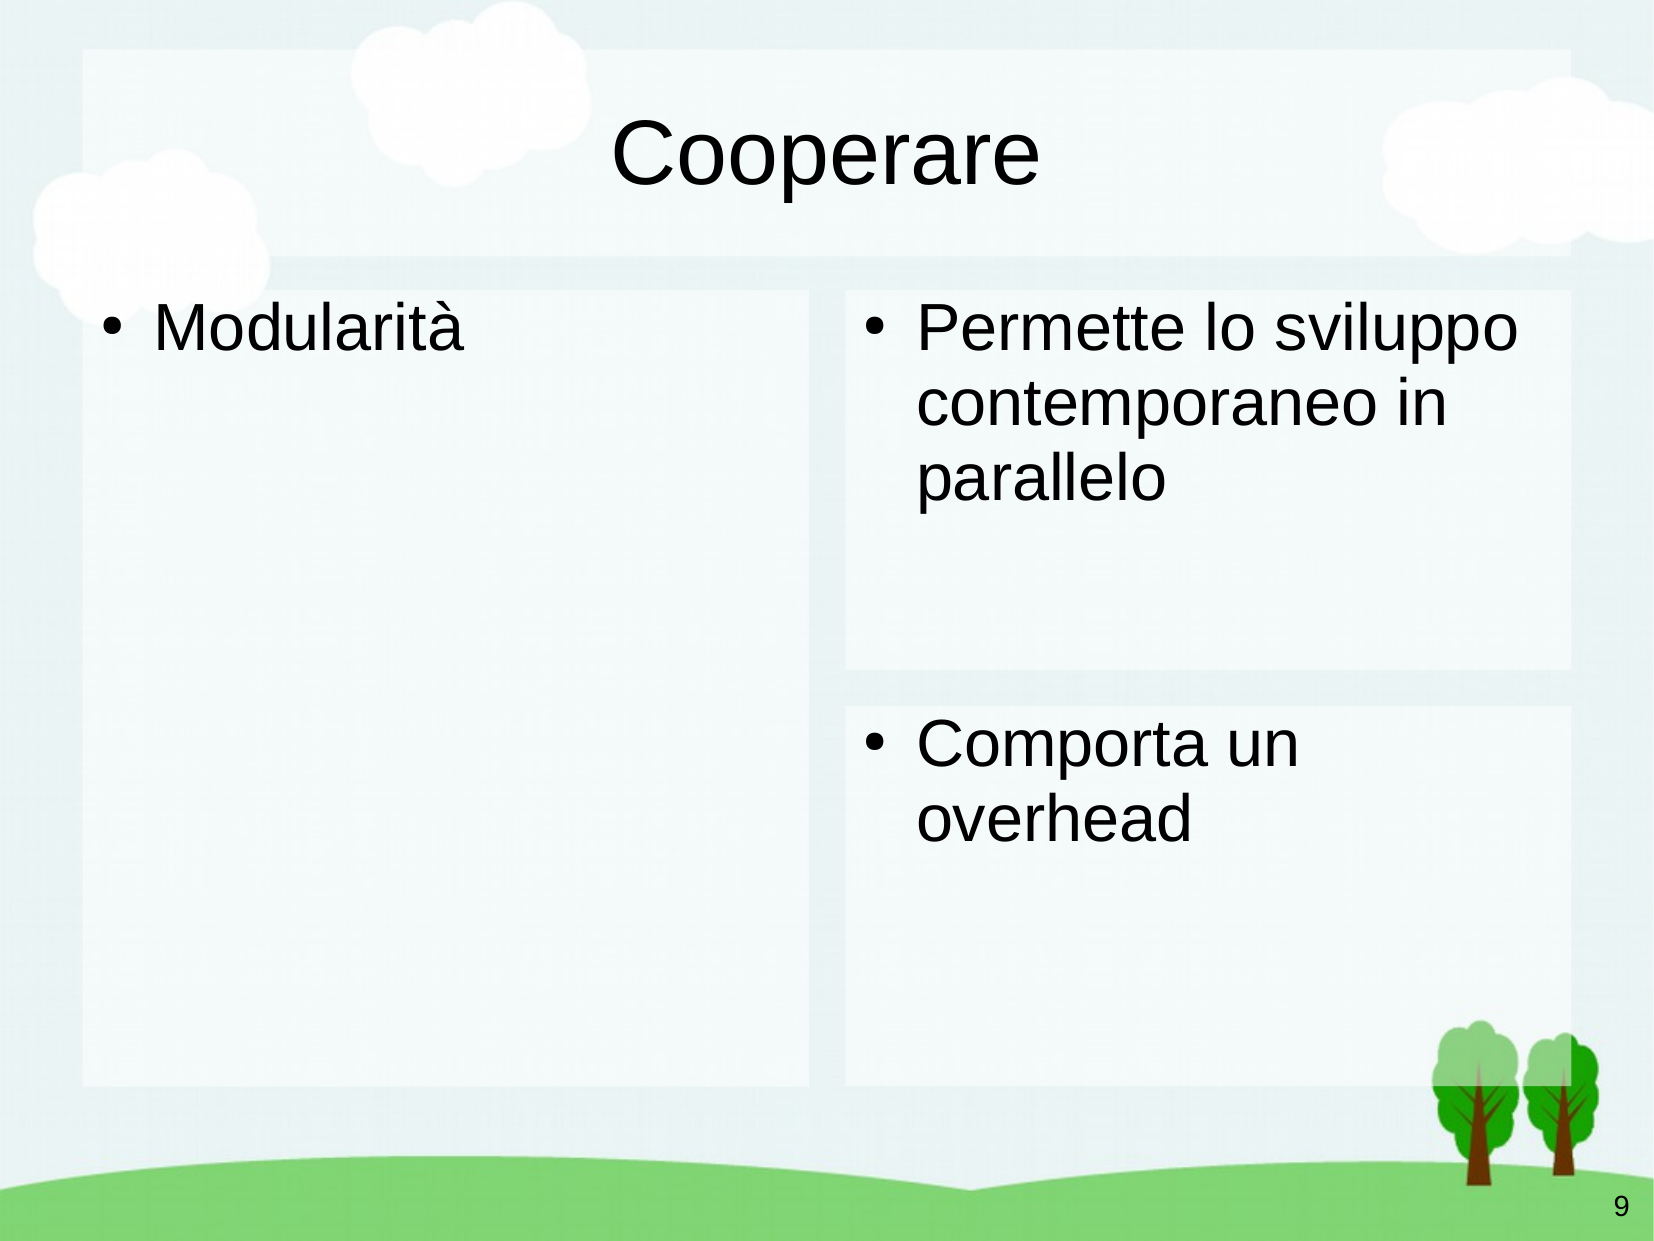

# Cooperare
Modularità
Permette lo sviluppo contemporaneo in parallelo
Comporta un overhead
9